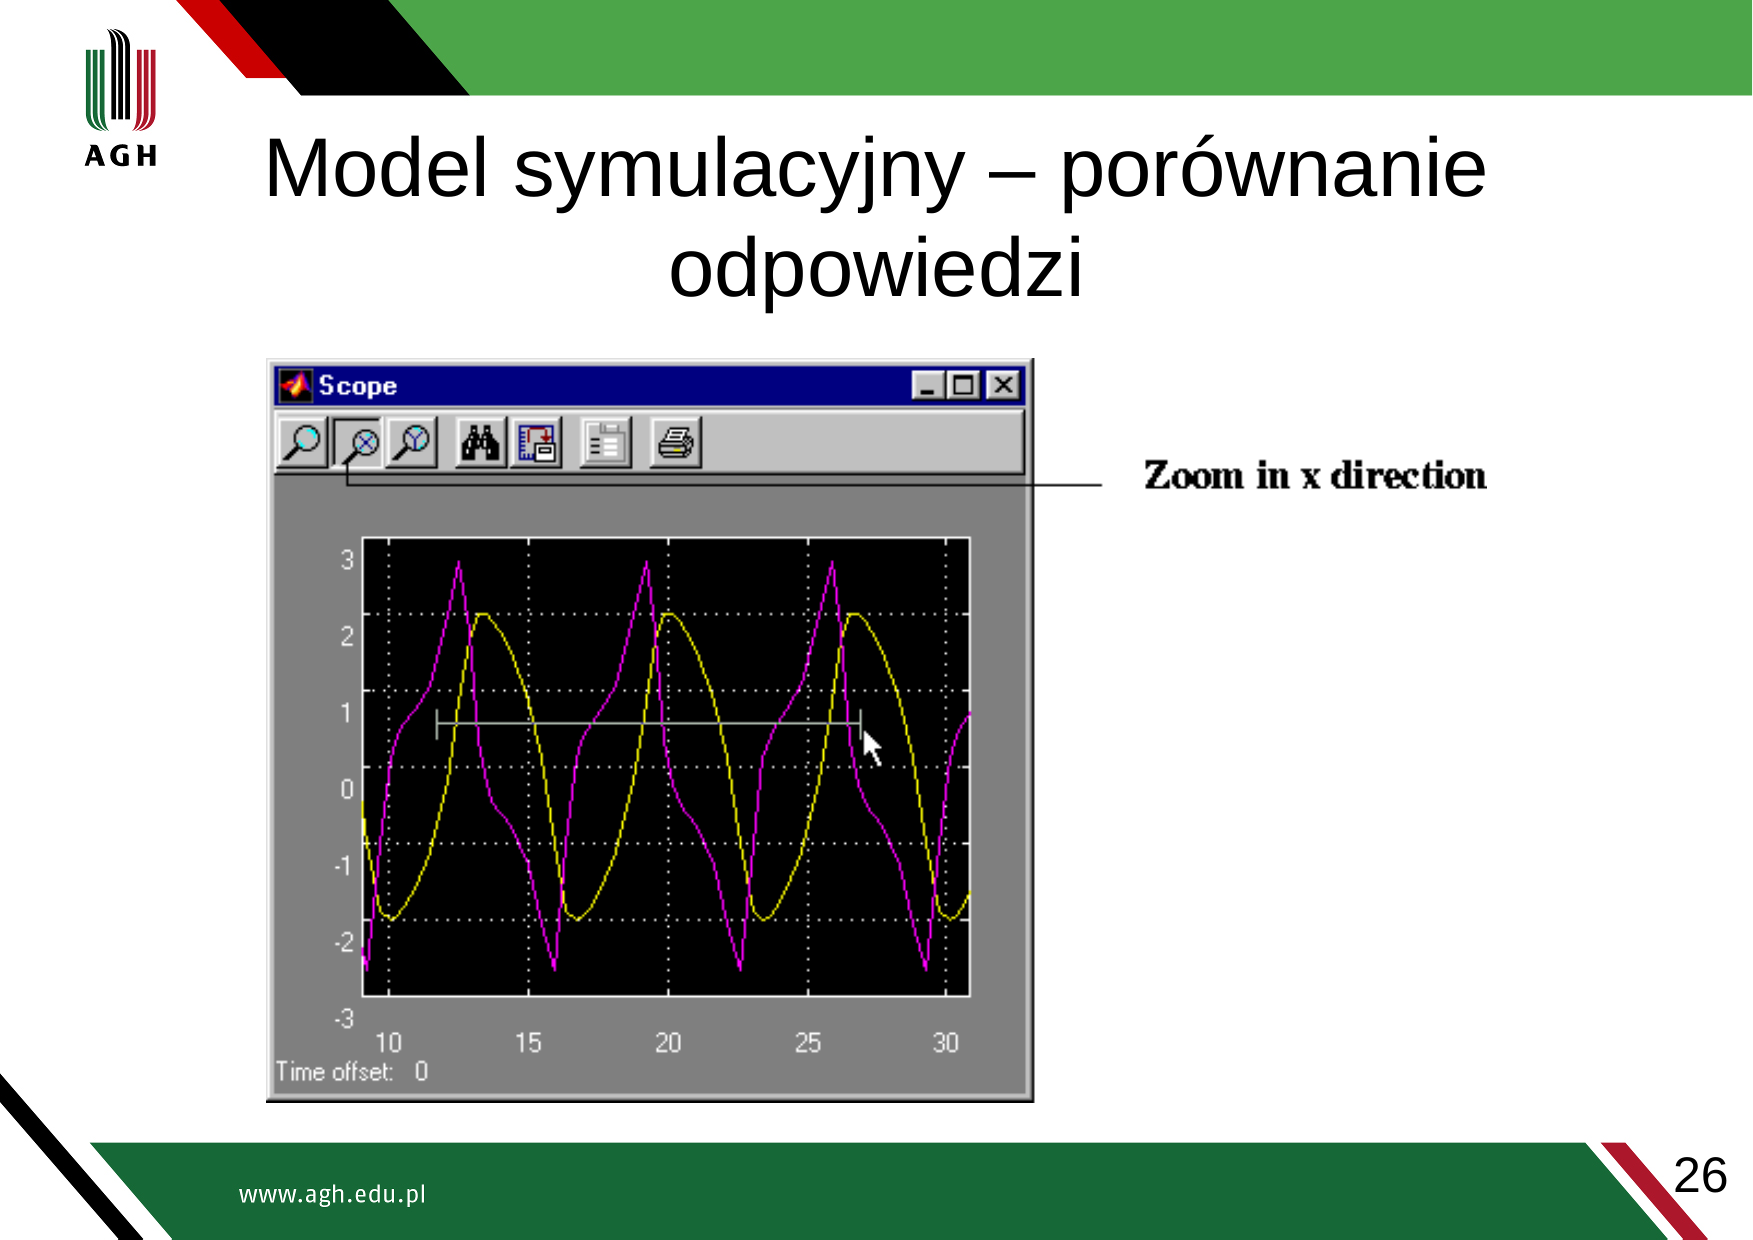

# Model symulacyjny – porównanie odpowiedzi
26